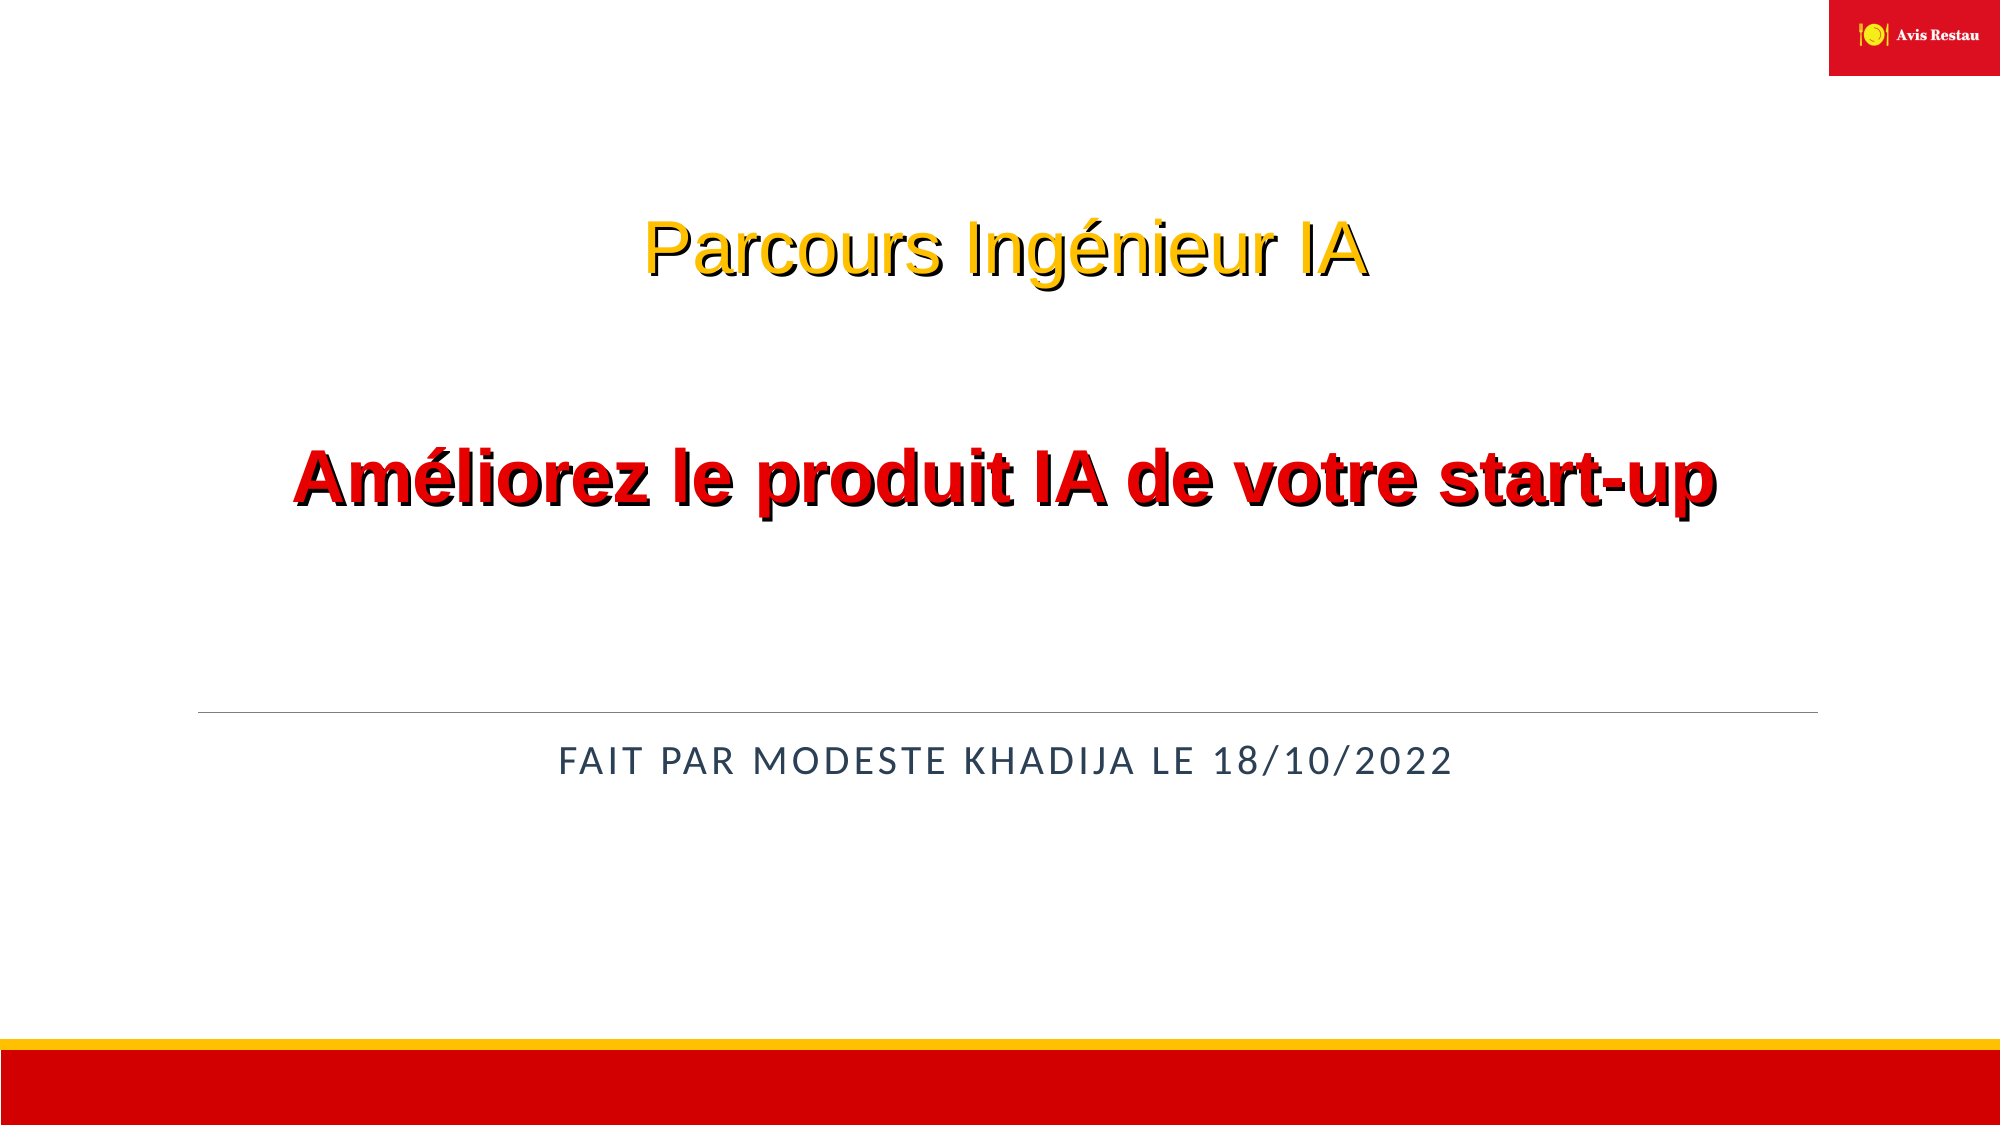

# Parcours Ingénieur IA Améliorez le produit IA de votre start-up
Fait par MODESTE Khadija le 18/10/2022